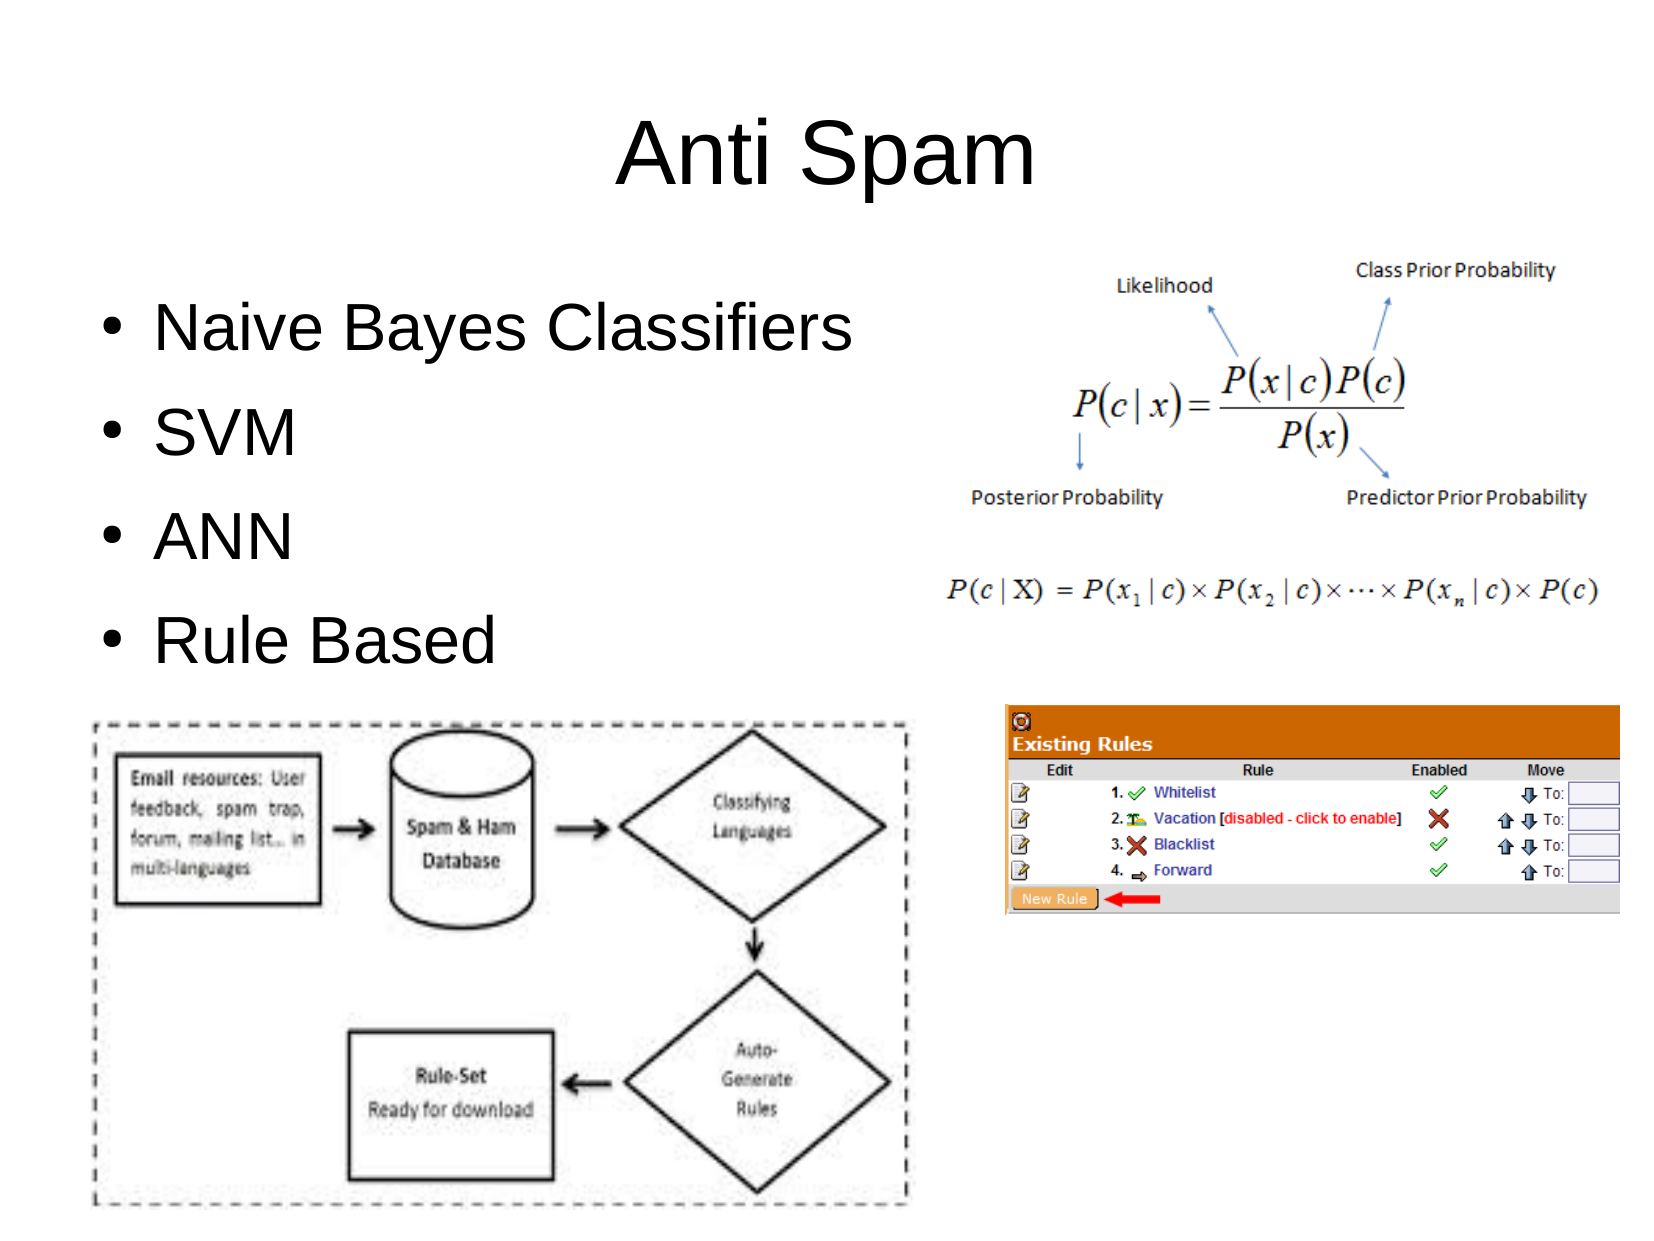

# Anti Spam
Naive Bayes Classifiers
SVM
ANN
Rule Based